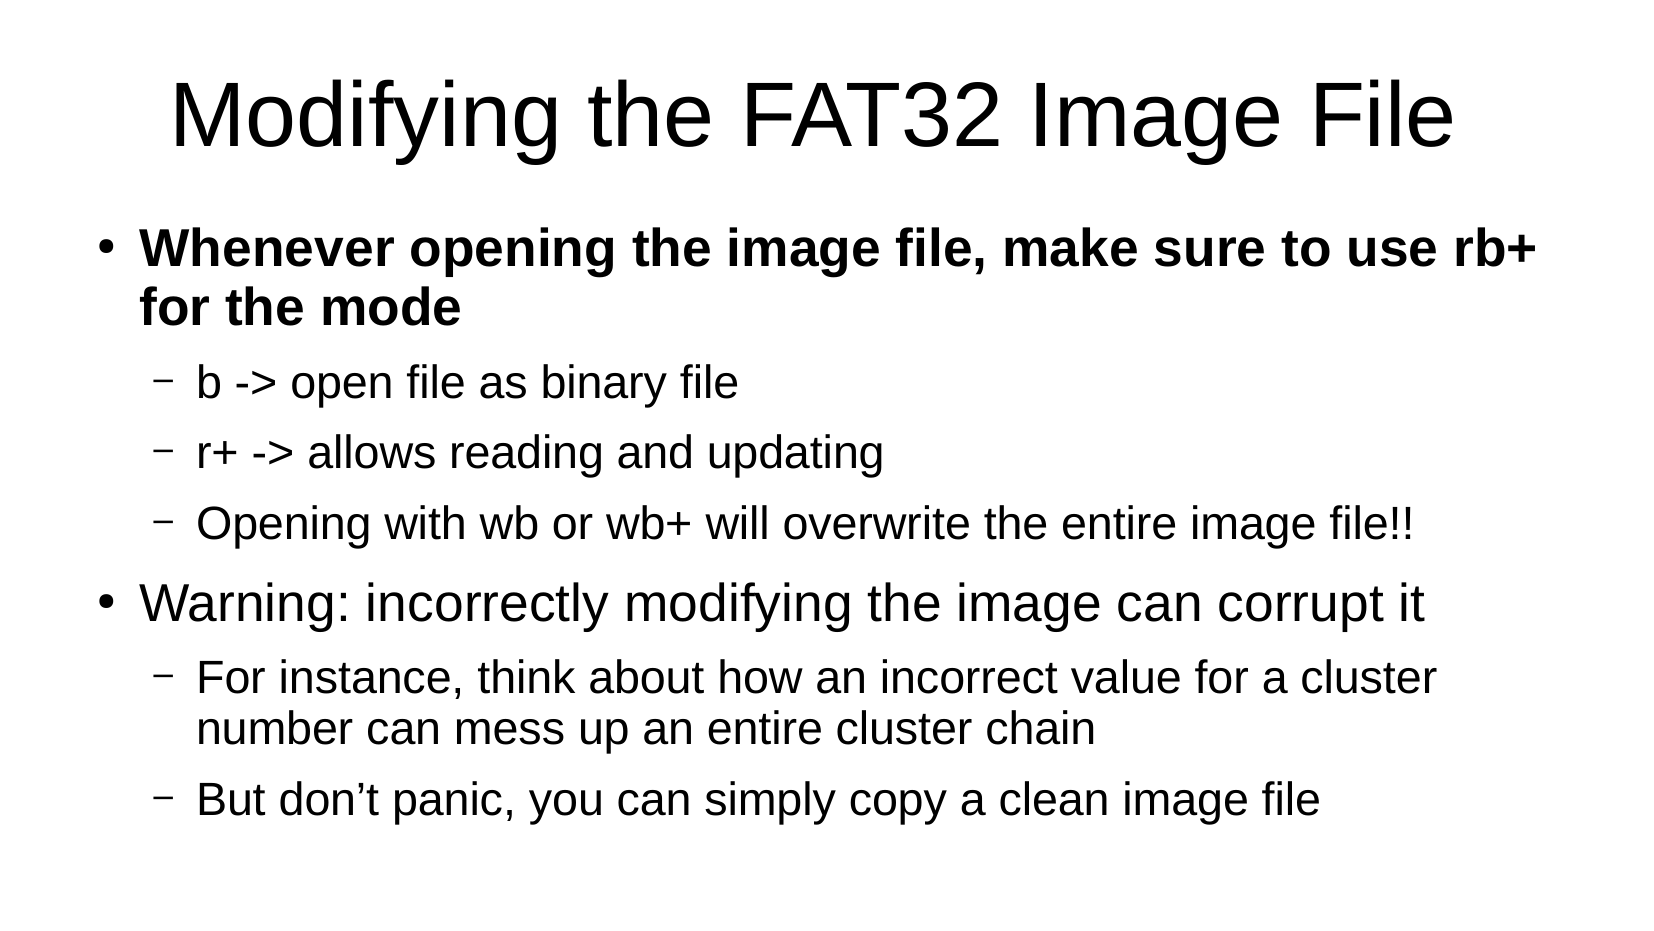

# Modifying the FAT32 Image File
Whenever opening the image file, make sure to use rb+ for the mode
b -> open file as binary file
r+ -> allows reading and updating
Opening with wb or wb+ will overwrite the entire image file!!
Warning: incorrectly modifying the image can corrupt it
For instance, think about how an incorrect value for a cluster number can mess up an entire cluster chain
But don’t panic, you can simply copy a clean image file